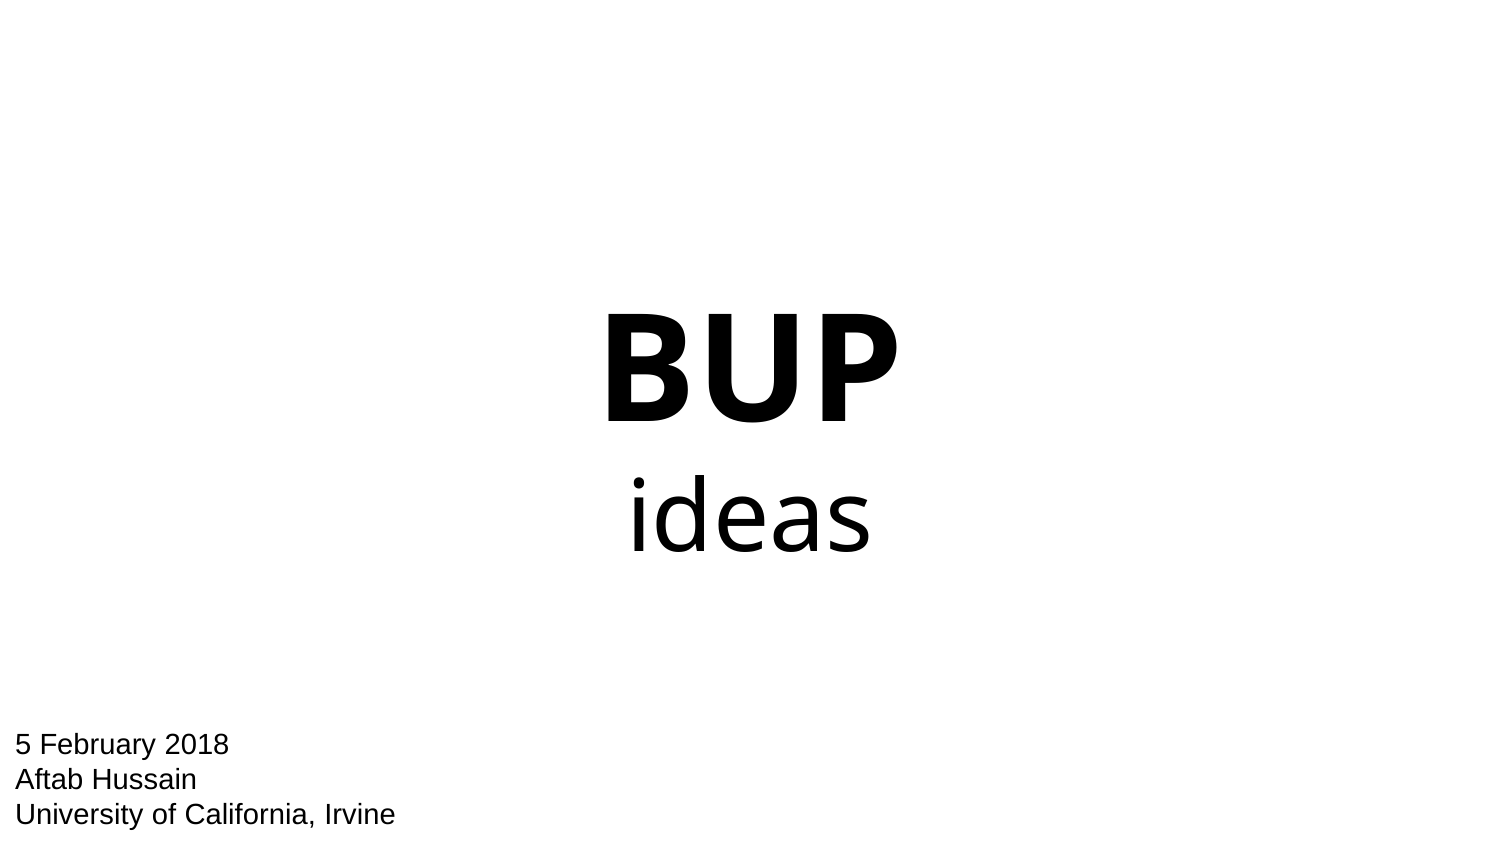

BUP
ideas
5 February 2018
Aftab Hussain
University of California, Irvine